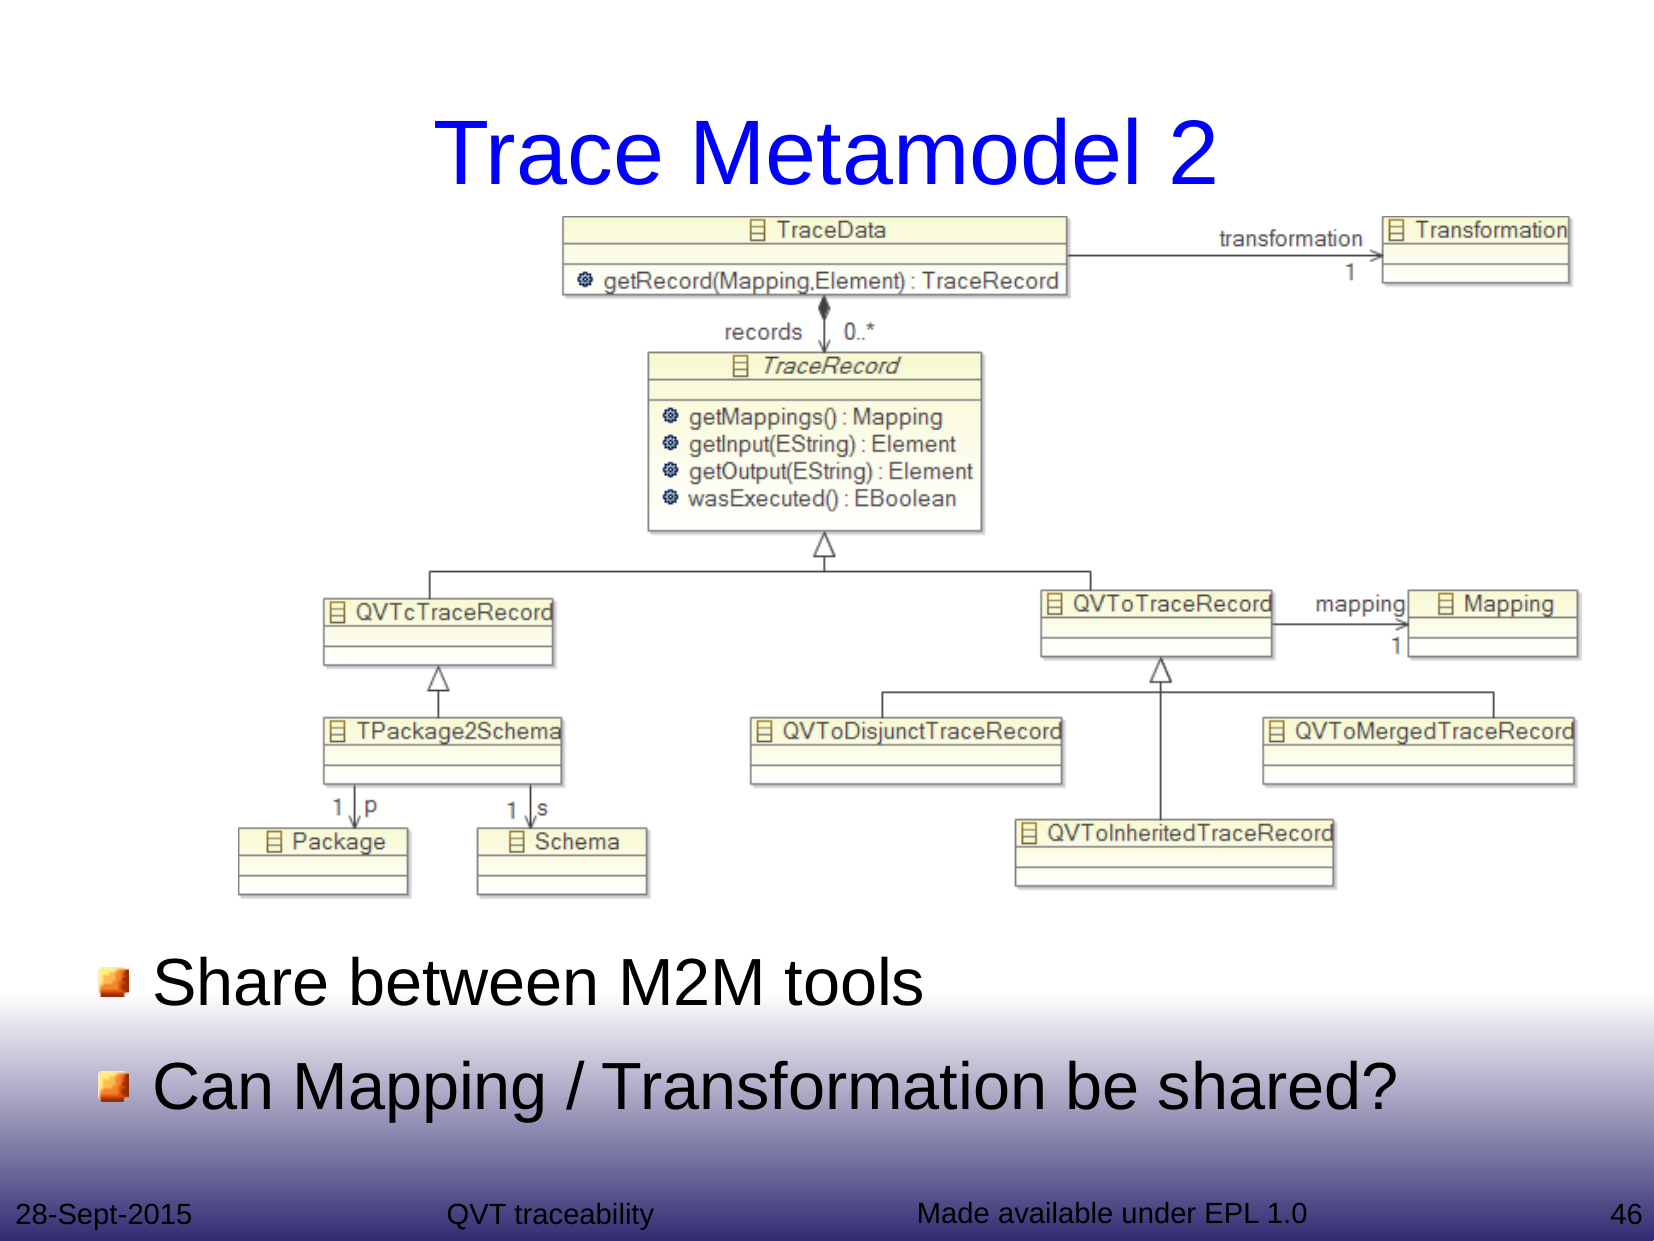

# Trace Metamodel 2
Share between M2M tools
Can Mapping / Transformation be shared?
28-Sept-2015
QVT traceability
46